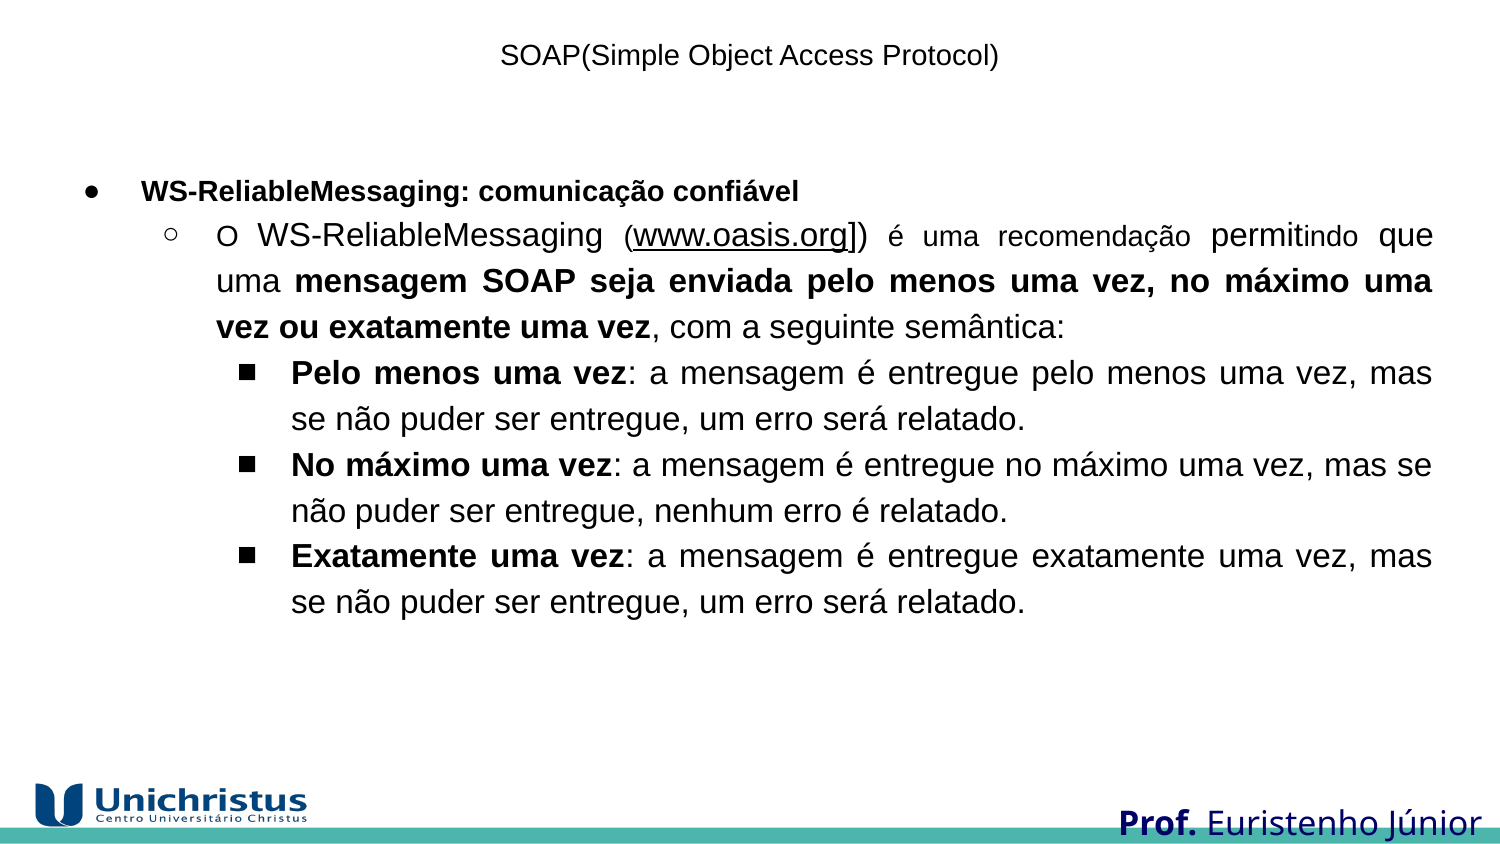

# SOAP(Simple Object Access Protocol)
WS-ReliableMessaging: comunicação confiável
O WS-ReliableMessaging (www.oasis.org]) é uma recomendação permitindo que uma mensagem SOAP seja enviada pelo menos uma vez, no máximo uma vez ou exatamente uma vez, com a seguinte semântica:
Pelo menos uma vez: a mensagem é entregue pelo menos uma vez, mas se não puder ser entregue, um erro será relatado.
No máximo uma vez: a mensagem é entregue no máximo uma vez, mas se não puder ser entregue, nenhum erro é relatado.
Exatamente uma vez: a mensagem é entregue exatamente uma vez, mas se não puder ser entregue, um erro será relatado.
Prof. Euristenho Júnior